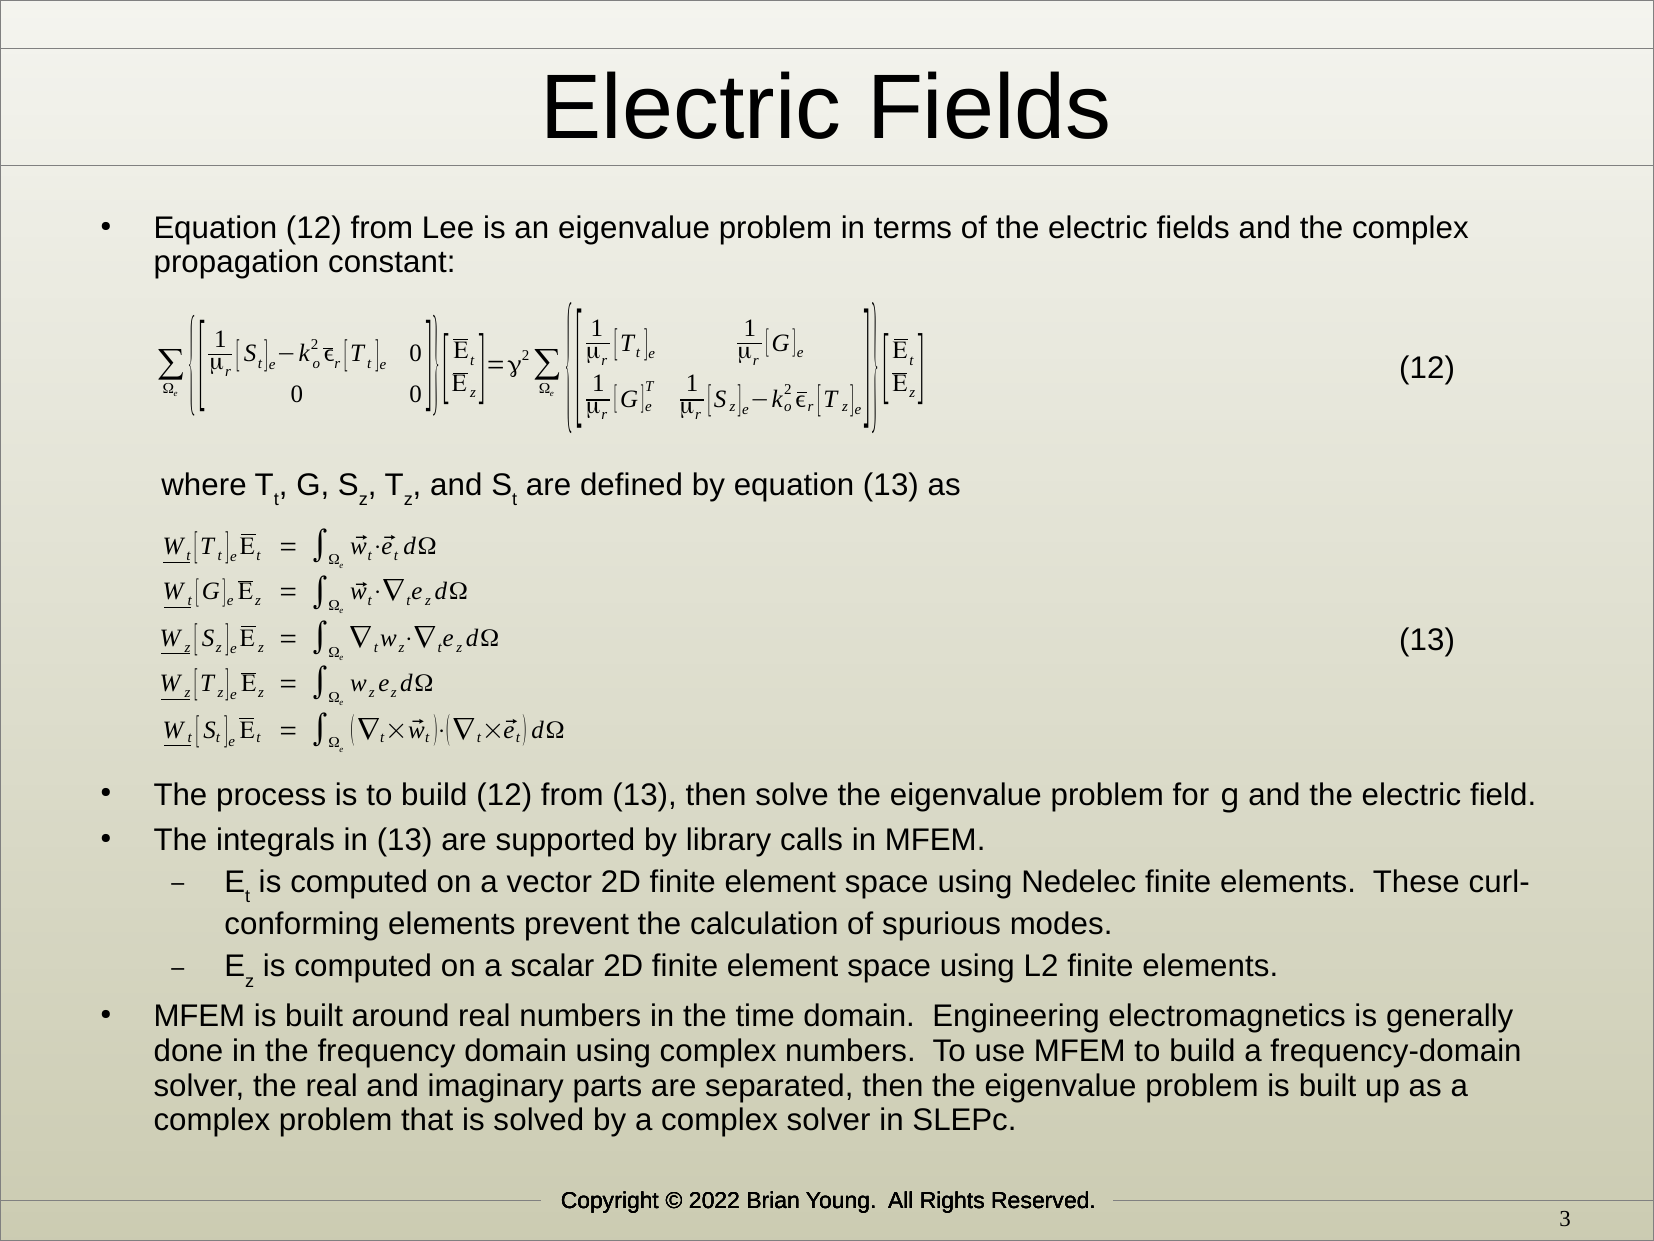

Electric Fields
# Equation (12) from Lee is an eigenvalue problem in terms of the electric fields and the complex propagation constant:
 where Tt, G, Sz, Tz, and St are defined by equation (13) as
The process is to build (12) from (13), then solve the eigenvalue problem for g and the electric field.
The integrals in (13) are supported by library calls in MFEM.
Et is computed on a vector 2D finite element space using Nedelec finite elements. These curl-conforming elements prevent the calculation of spurious modes.
Ez is computed on a scalar 2D finite element space using L2 finite elements.
MFEM is built around real numbers in the time domain. Engineering electromagnetics is generally done in the frequency domain using complex numbers. To use MFEM to build a frequency-domain solver, the real and imaginary parts are separated, then the eigenvalue problem is built up as a complex problem that is solved by a complex solver in SLEPc.
(12)
(13)
3